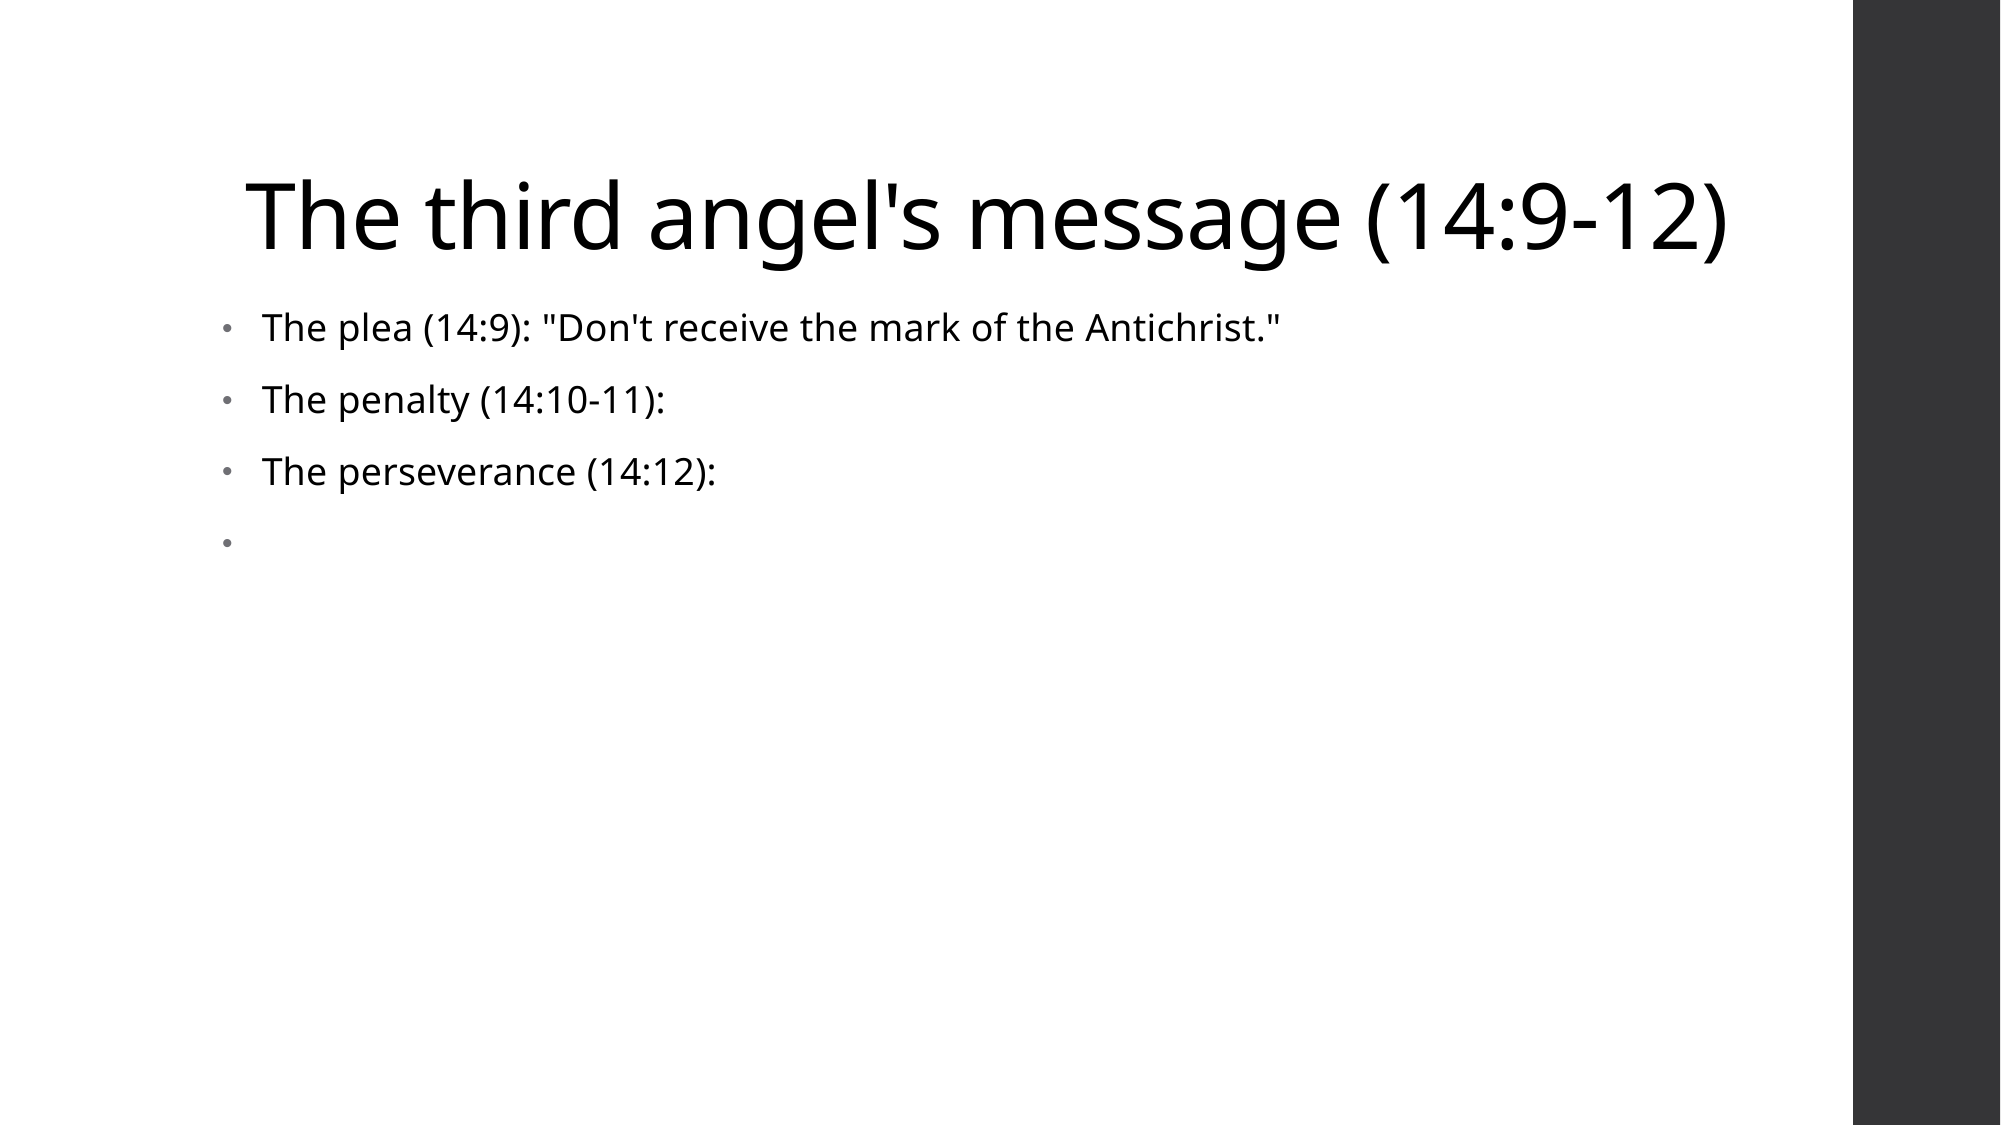

# The third angel's message (14:9-12)
 The plea (14:9): "Don't receive the mark of the Antichrist."
 The penalty (14:10-11):
 The perseverance (14:12):